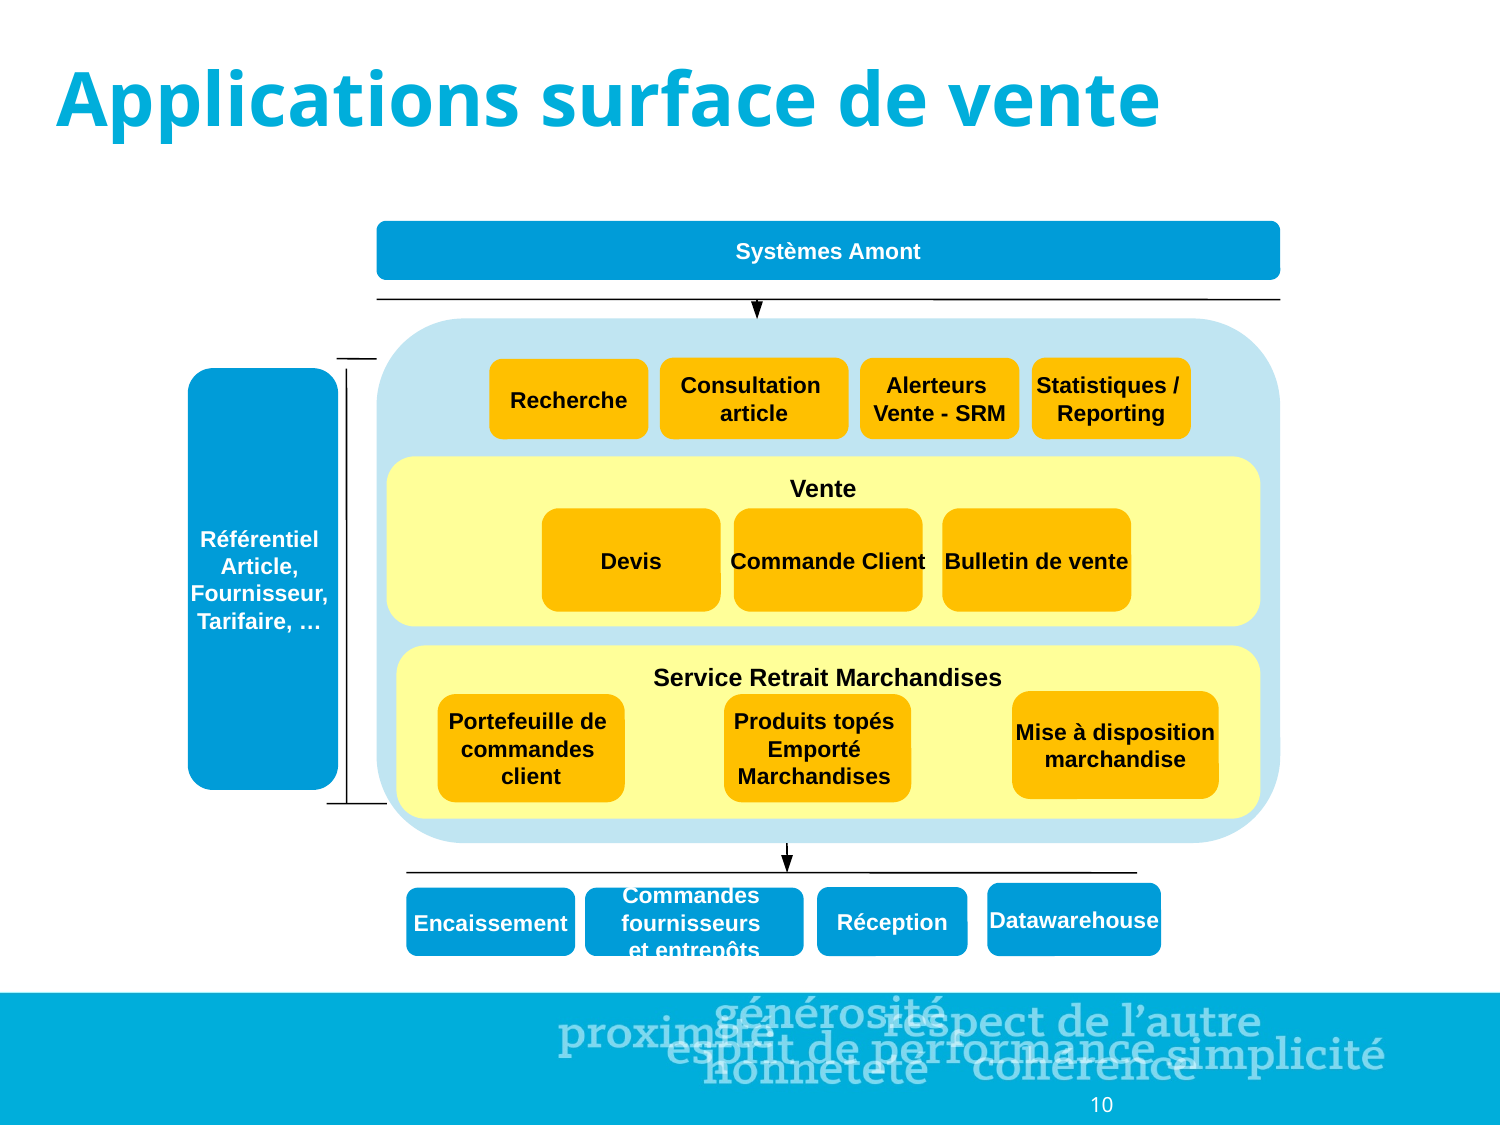

# Applications surface de vente
Grandir
Systèmes Amont
Consultation
article
Statistiques /
Reporting
Alerteurs
Vente - SRM
Recherche
Référentiel
Article,
Fournisseur,
Tarifaire, …
Vente
Devis
Commande Client
Bulletin de vente
Service Retrait Marchandises
Mise à disposition
 marchandise
Portefeuille de
commandes
client
Produits topés
Emporté
Marchandises
Datawarehouse
Réception
Encaissement
Commandes
fournisseurs
et entrepôts